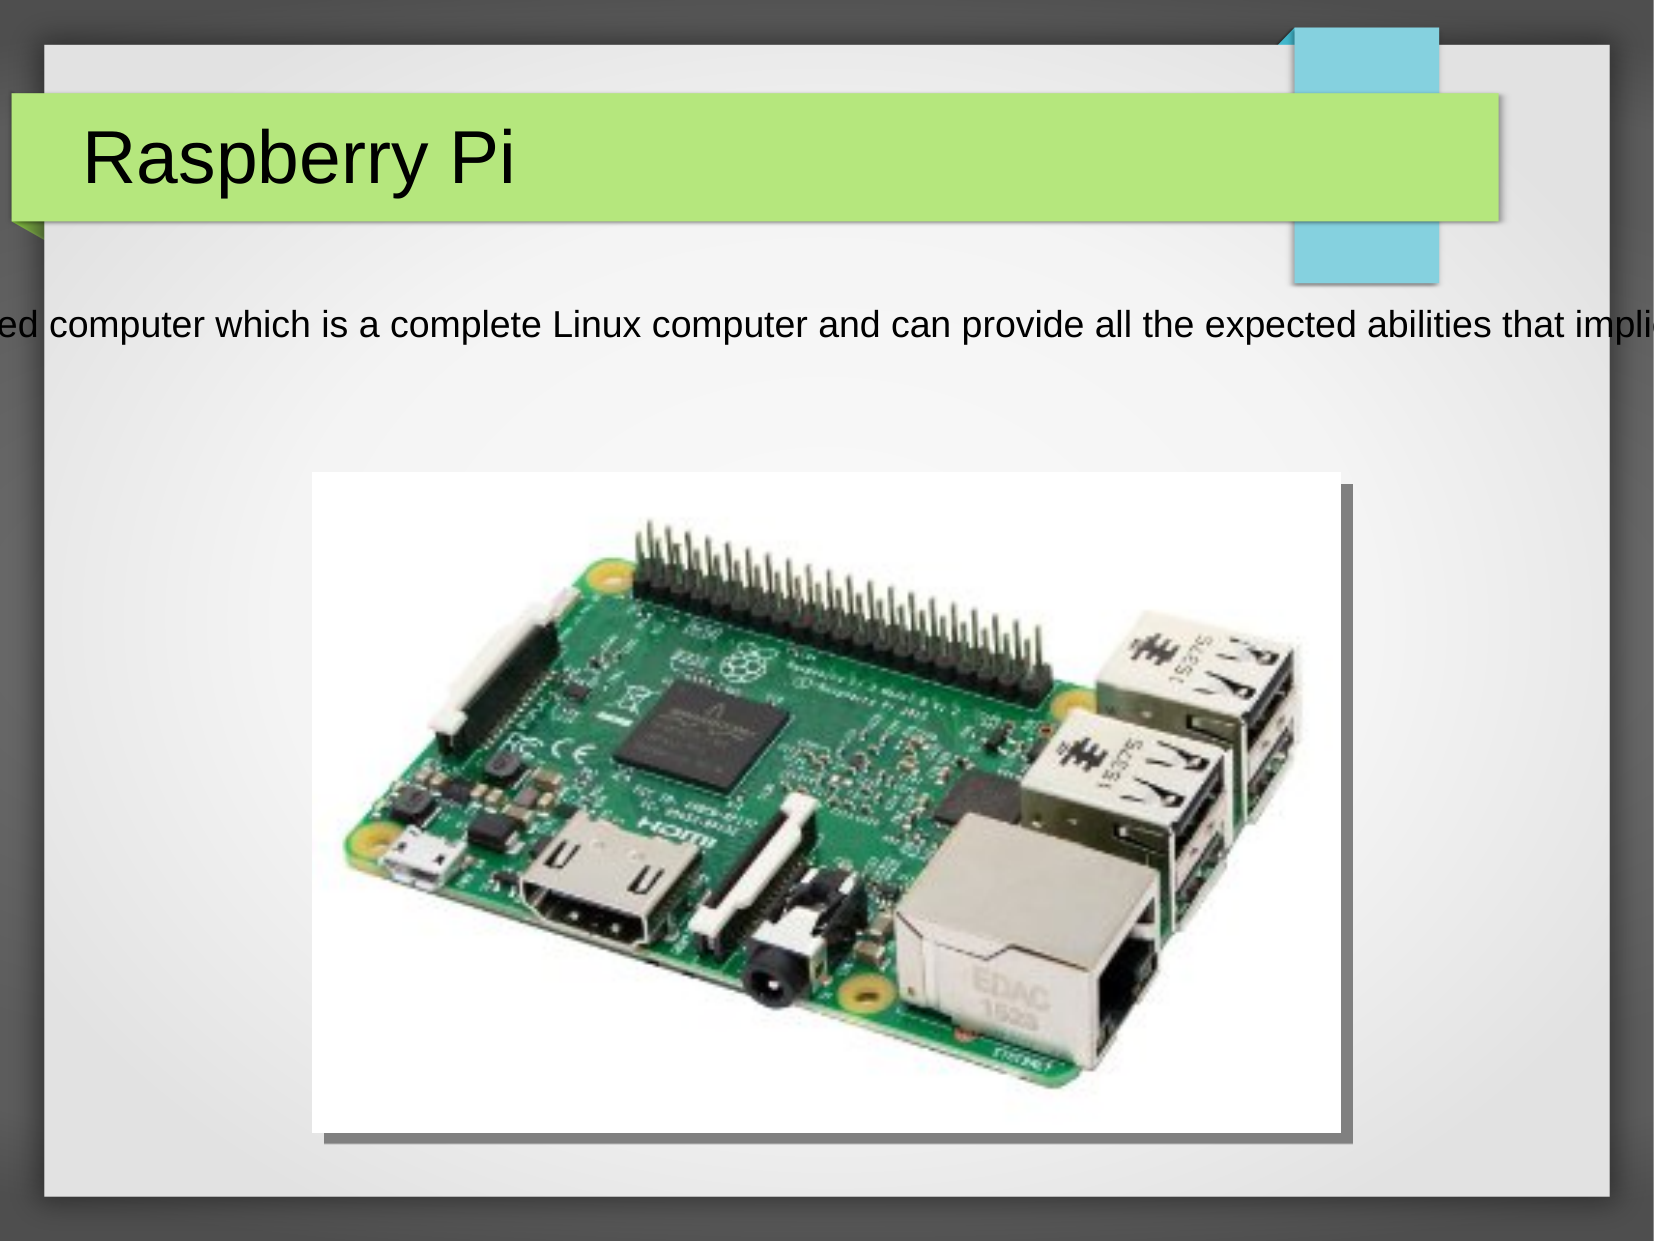

# Raspberry Pi
A Raspberry Pi is a credit card-sized computer which is a complete Linux computer and can provide all the expected abilities that implies, at a low-power consumption level.